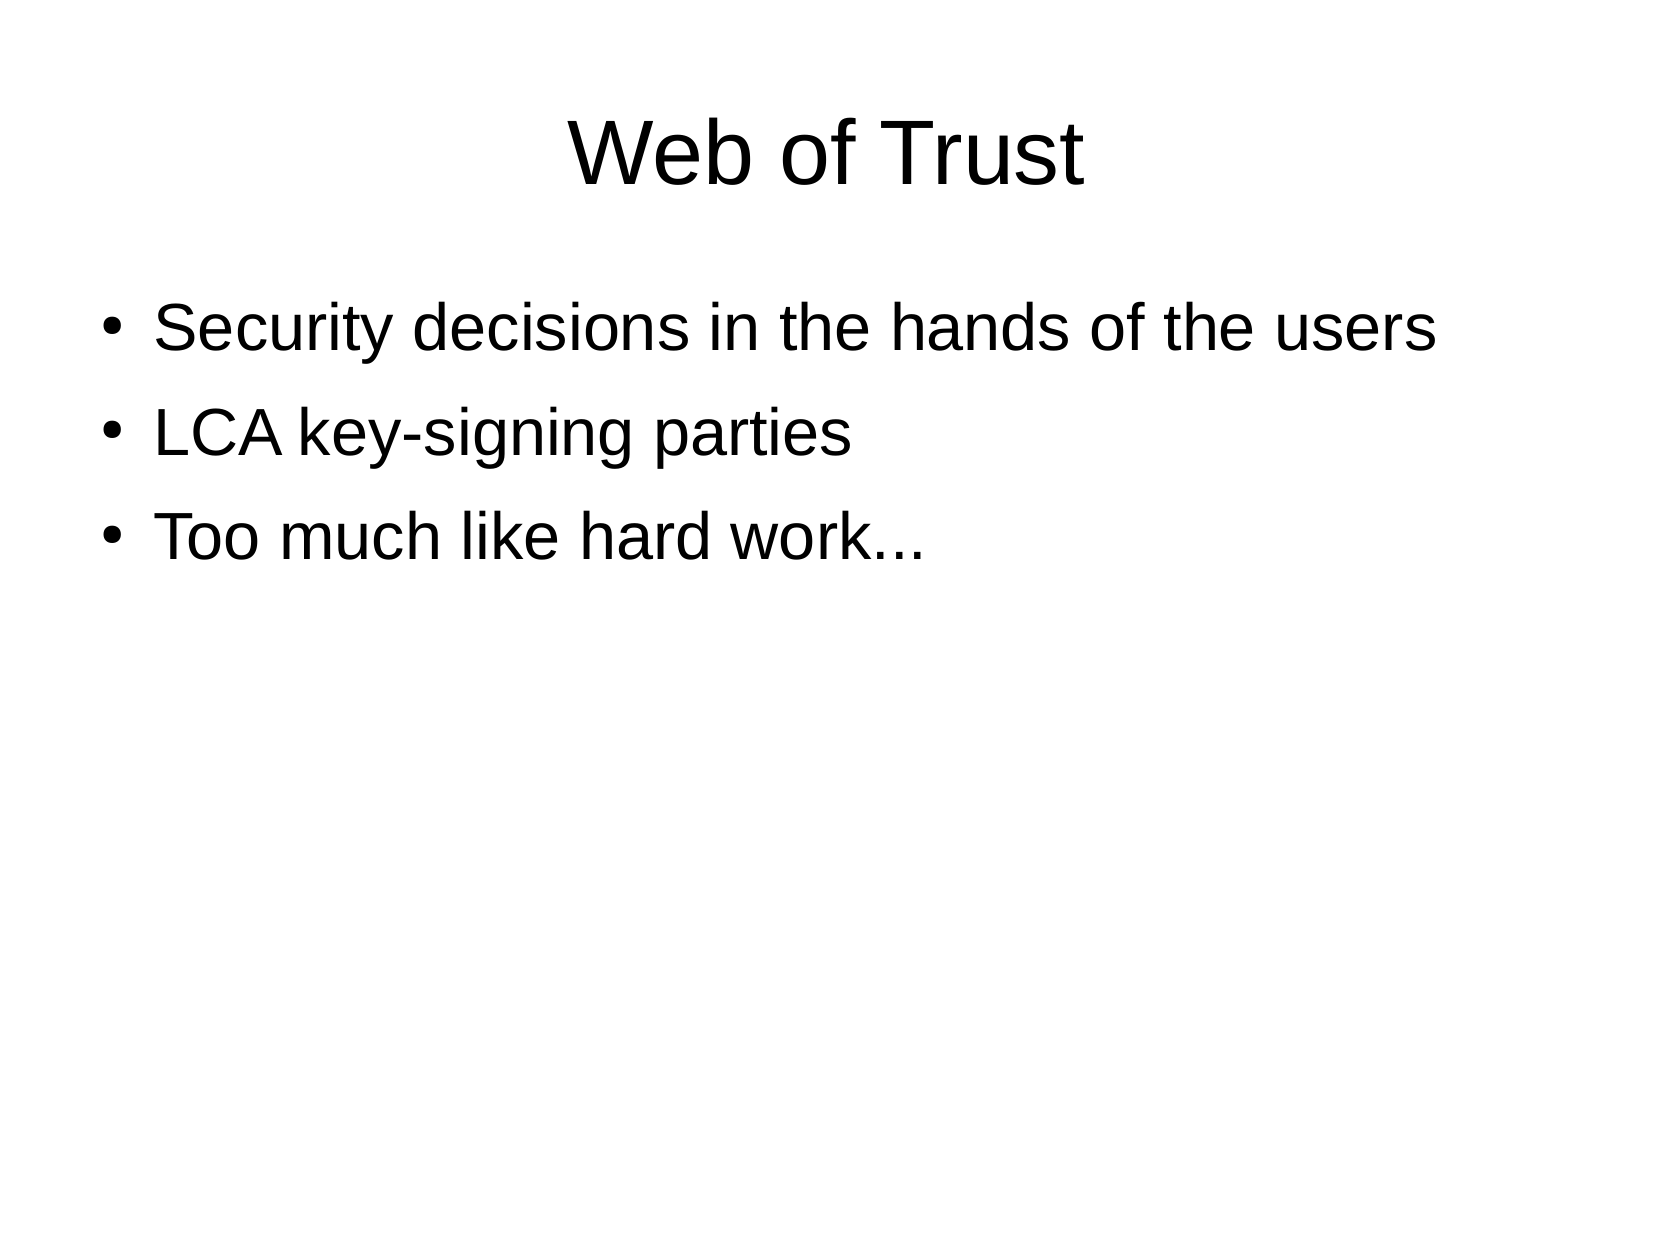

# Web of Trust
Security decisions in the hands of the users
LCA key-signing parties
Too much like hard work...